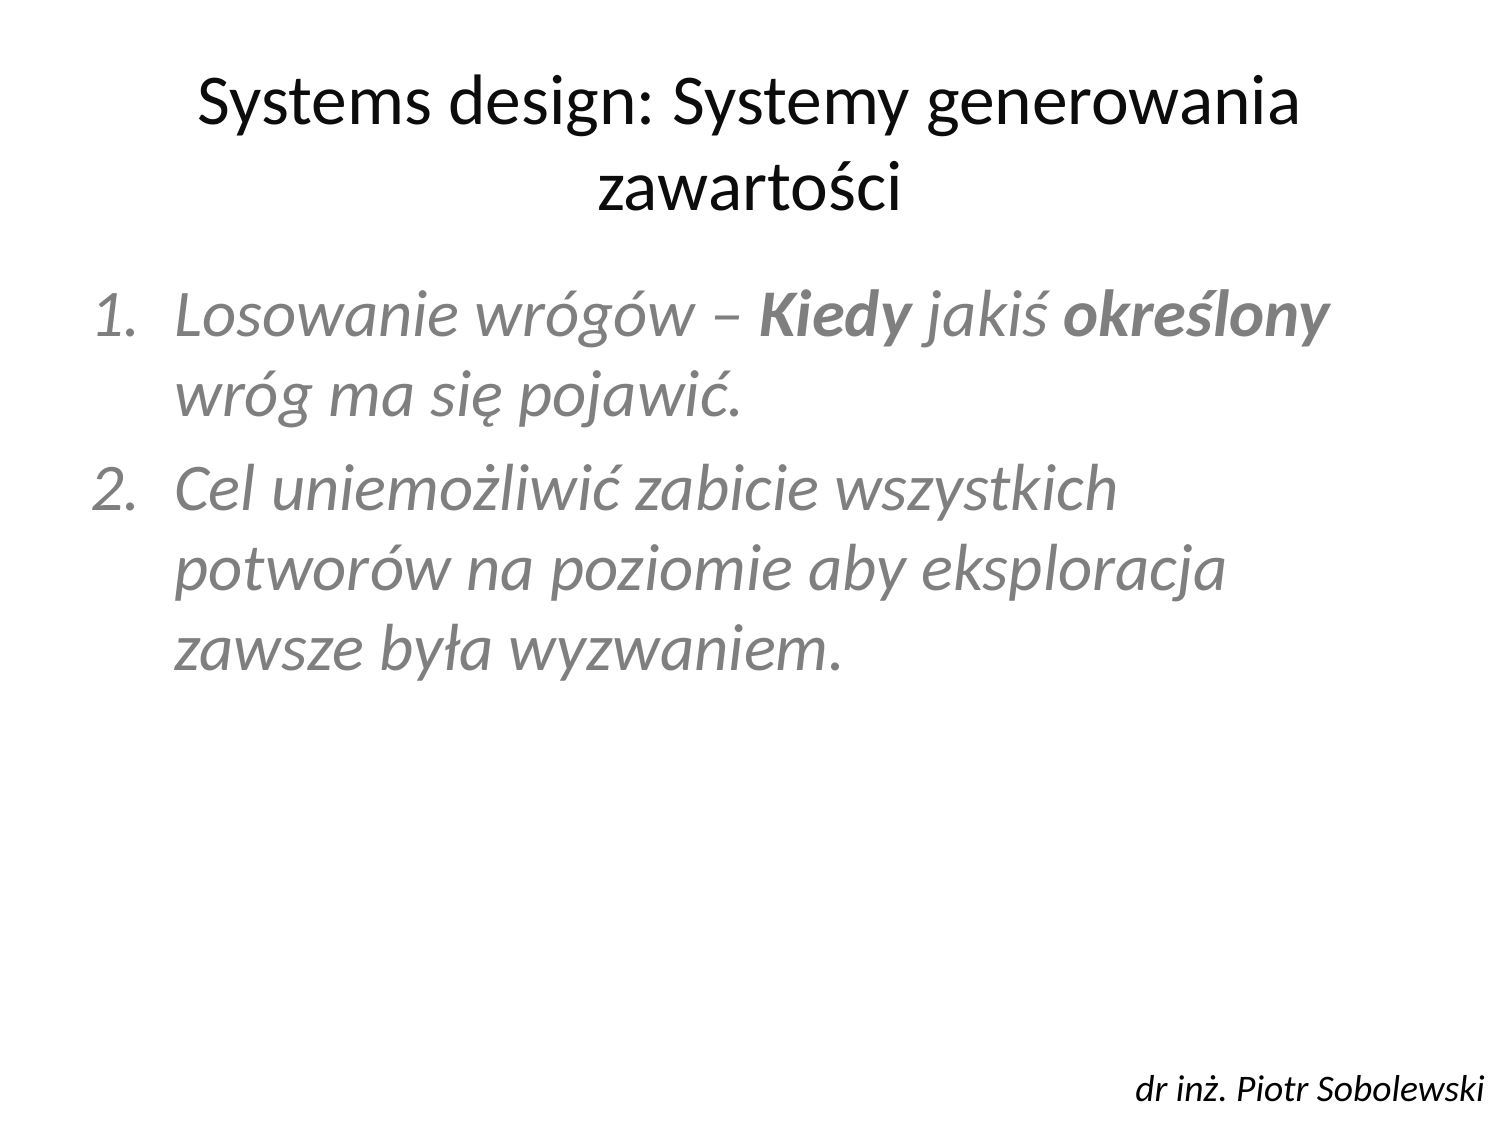

# Systems design: Systemy generowania zawartości
Losowanie wrógów – Kiedy jakiś określony wróg ma się pojawić.
Cel uniemożliwić zabicie wszystkich potworów na poziomie aby eksploracja zawsze była wyzwaniem.
dr inż. Piotr Sobolewski